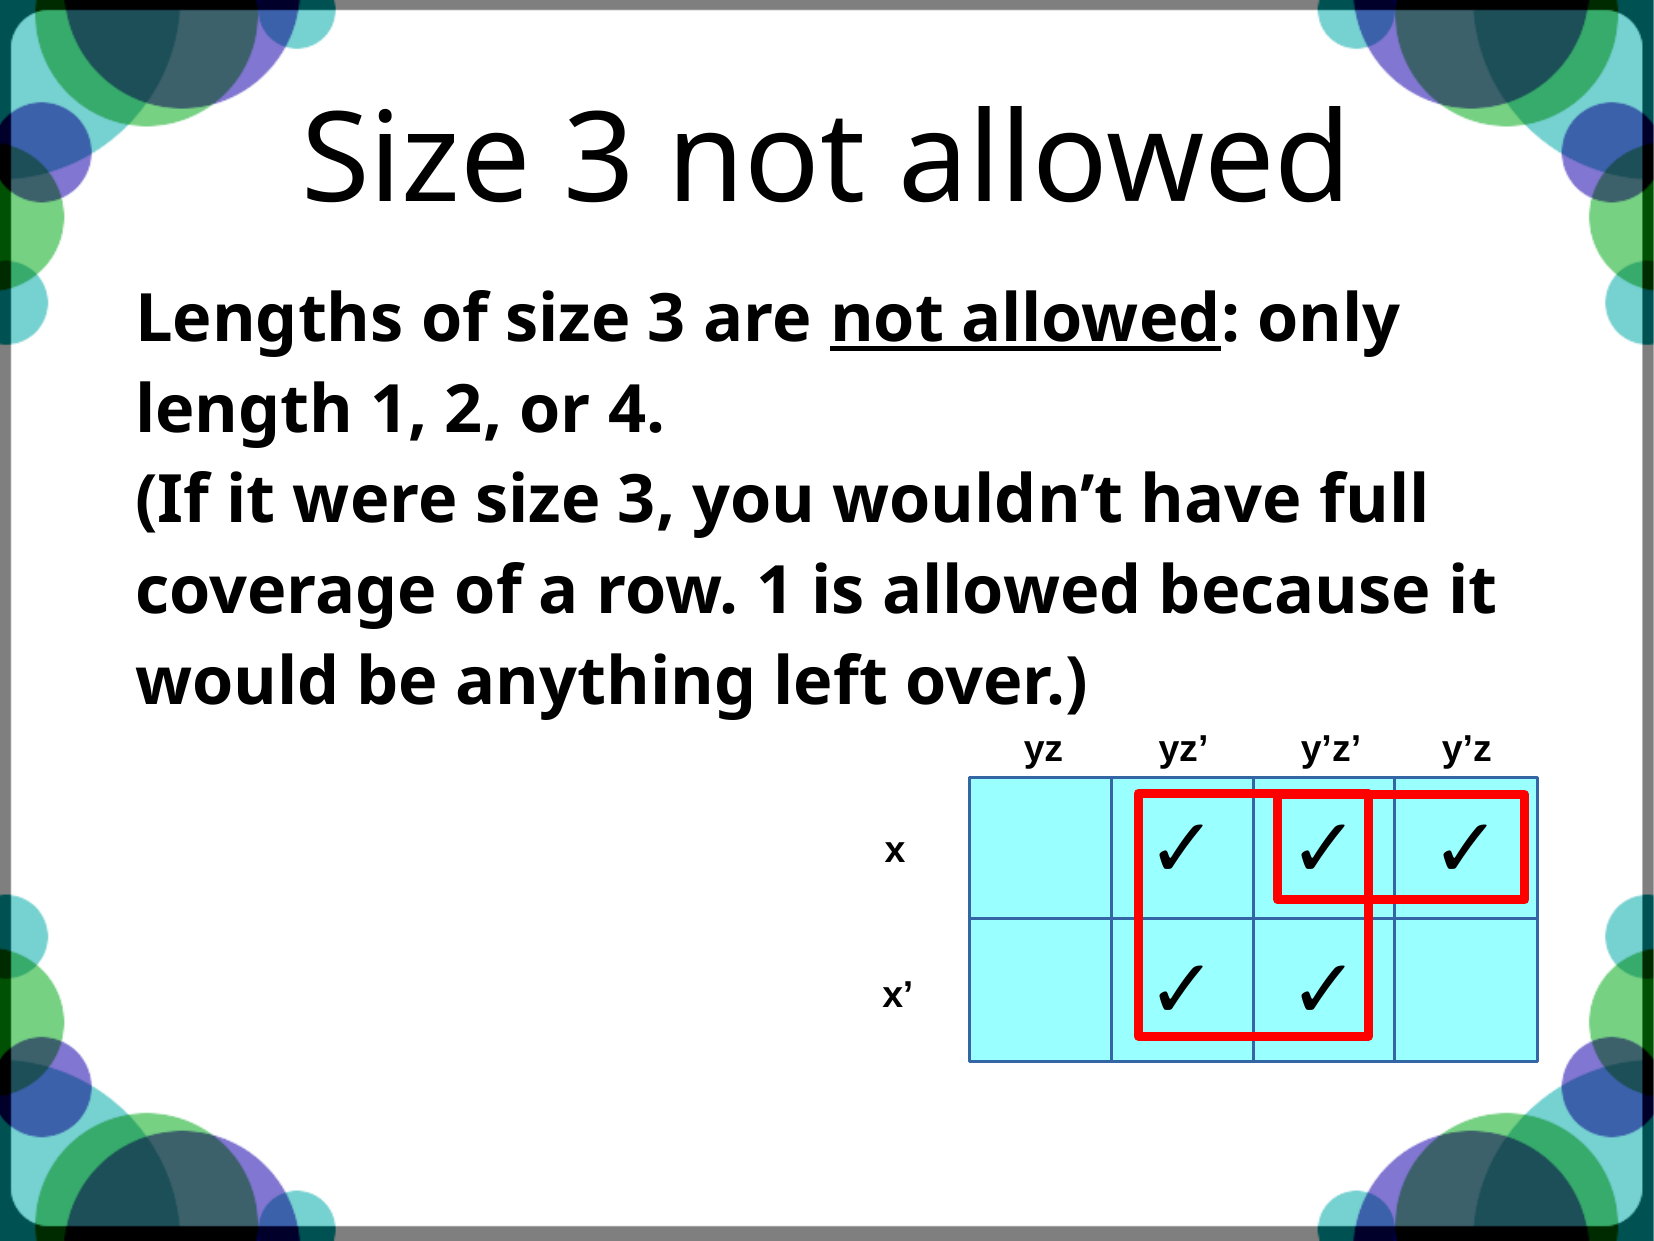

# Size 3 not allowed
Lengths of size 3 are not allowed: only length 1, 2, or 4.
(If it were size 3, you wouldn’t have full coverage of a row. 1 is allowed because it would be anything left over.)
yz
yz’
y’z’
y’z
✓
✓
✓
x
✓
✓
x’